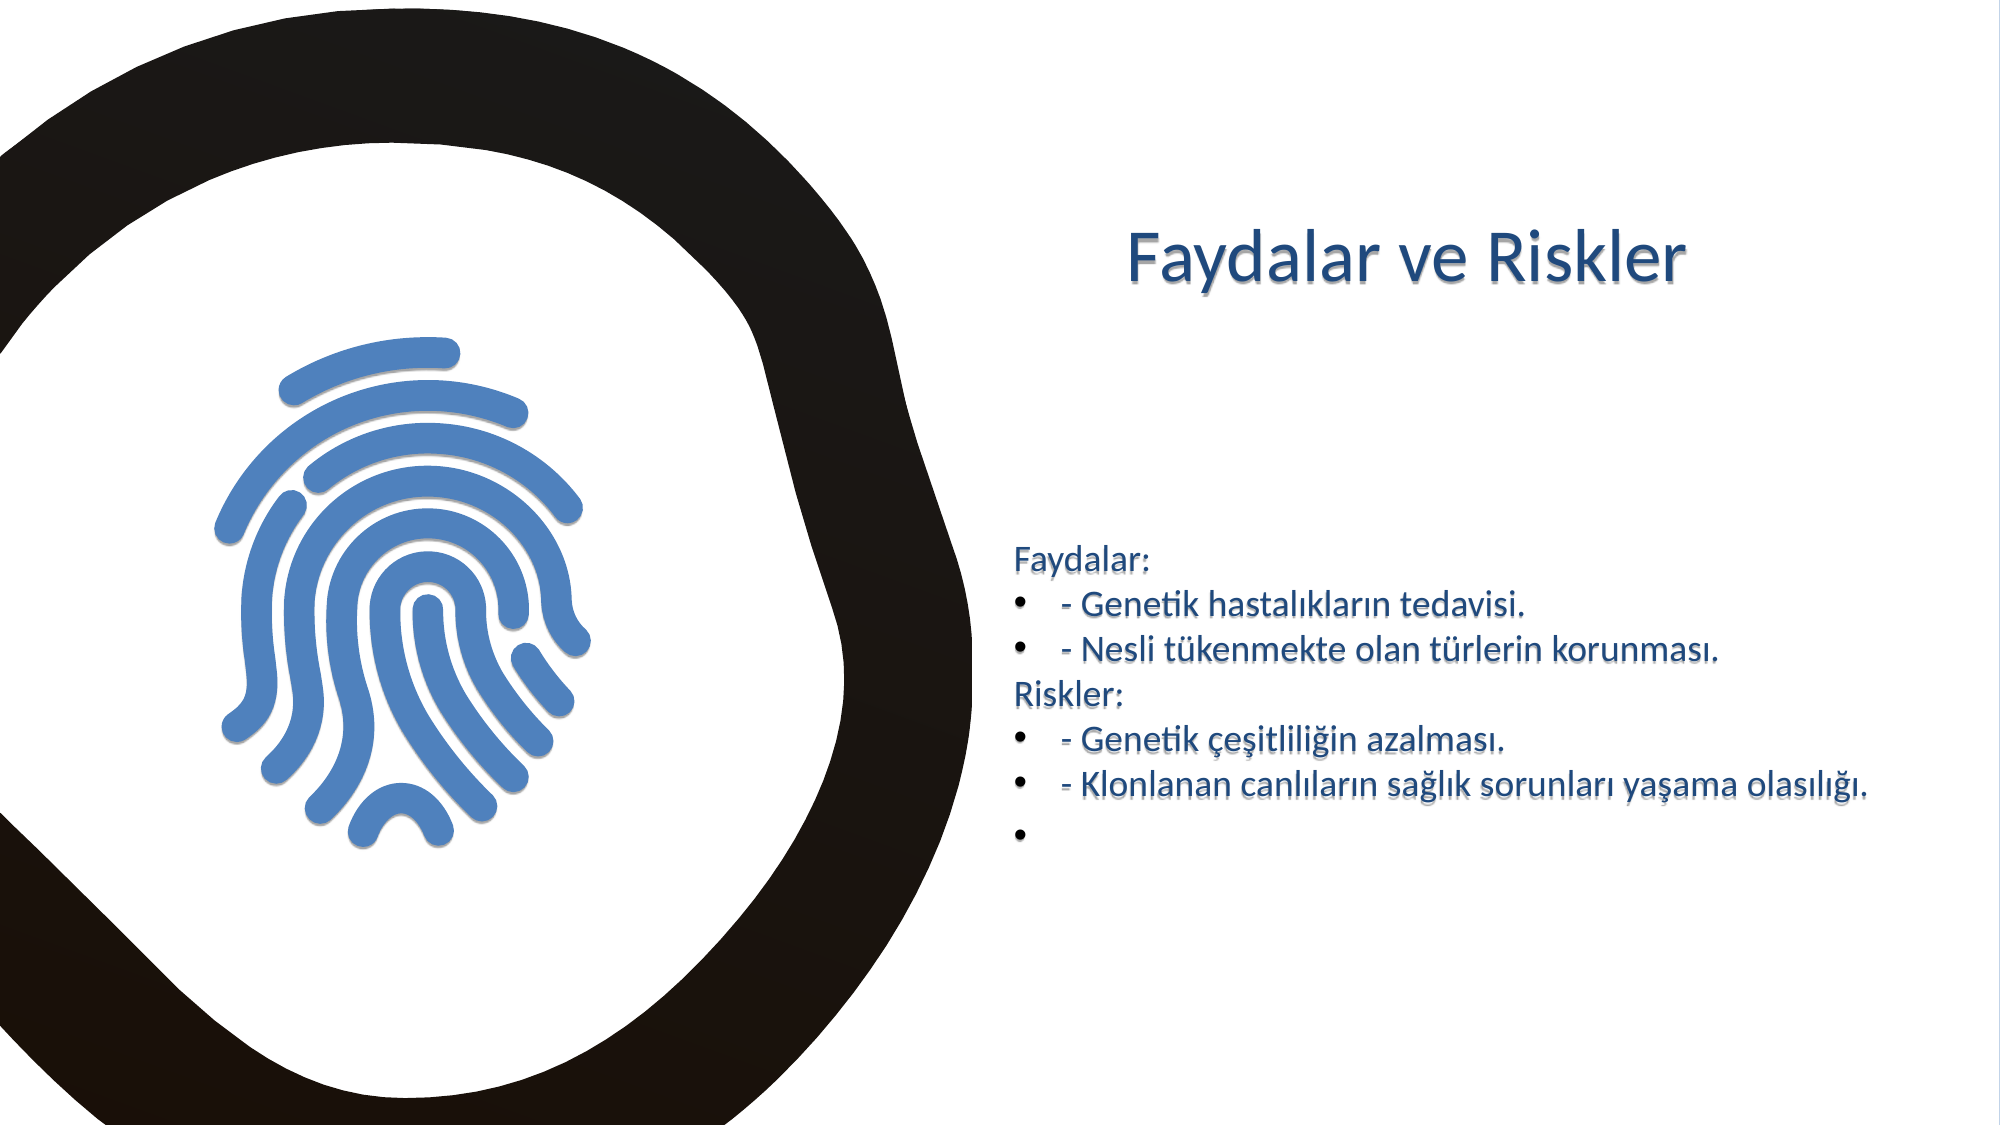

# Faydalar ve Riskler
Faydalar:
- Genetik hastalıkların tedavisi.
- Nesli tükenmekte olan türlerin korunması.
Riskler:
- Genetik çeşitliliğin azalması.
- Klonlanan canlıların sağlık sorunları yaşama olasılığı.